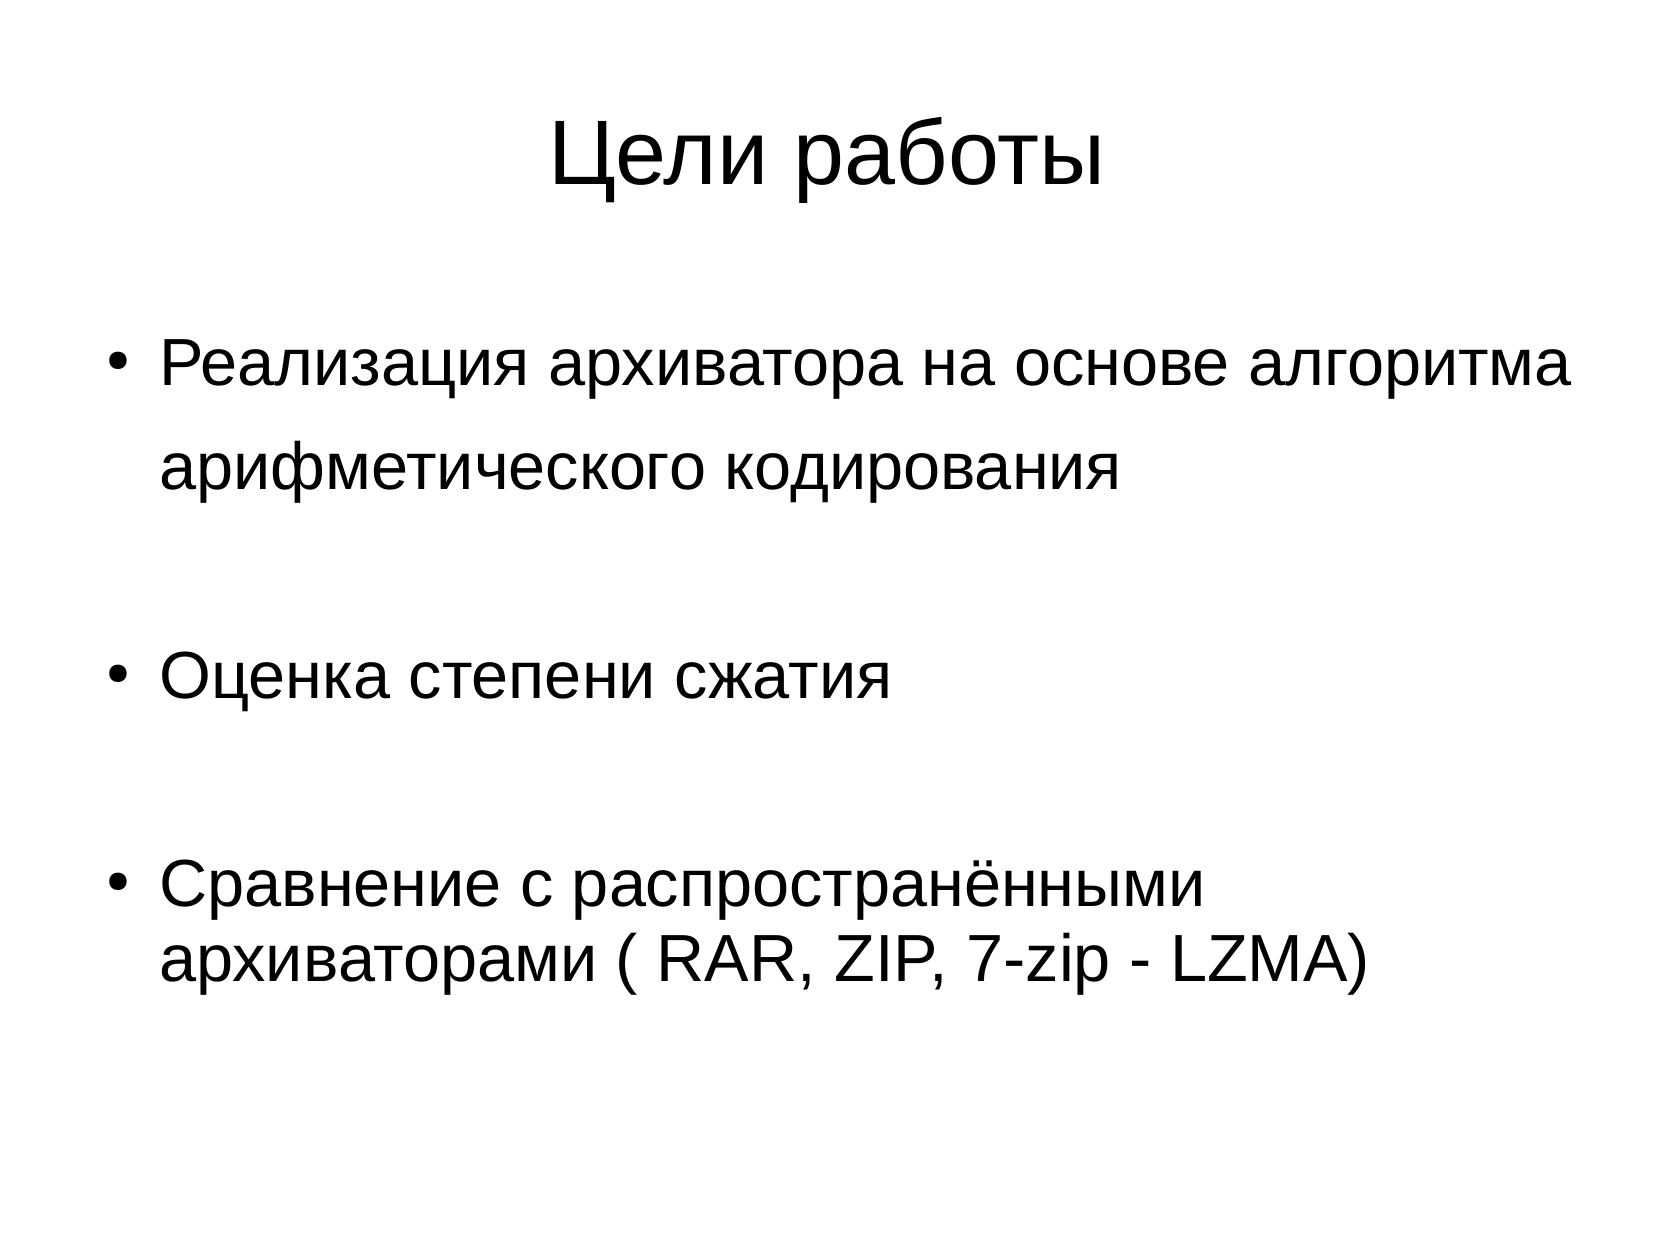

# Цели работы
Реализация архиватора на основе алгоритма
арифметического кодирования
Оценка степени сжатия
Сравнение с распространёнными архиваторами ( RAR, ZIP, 7-zip - LZMA)